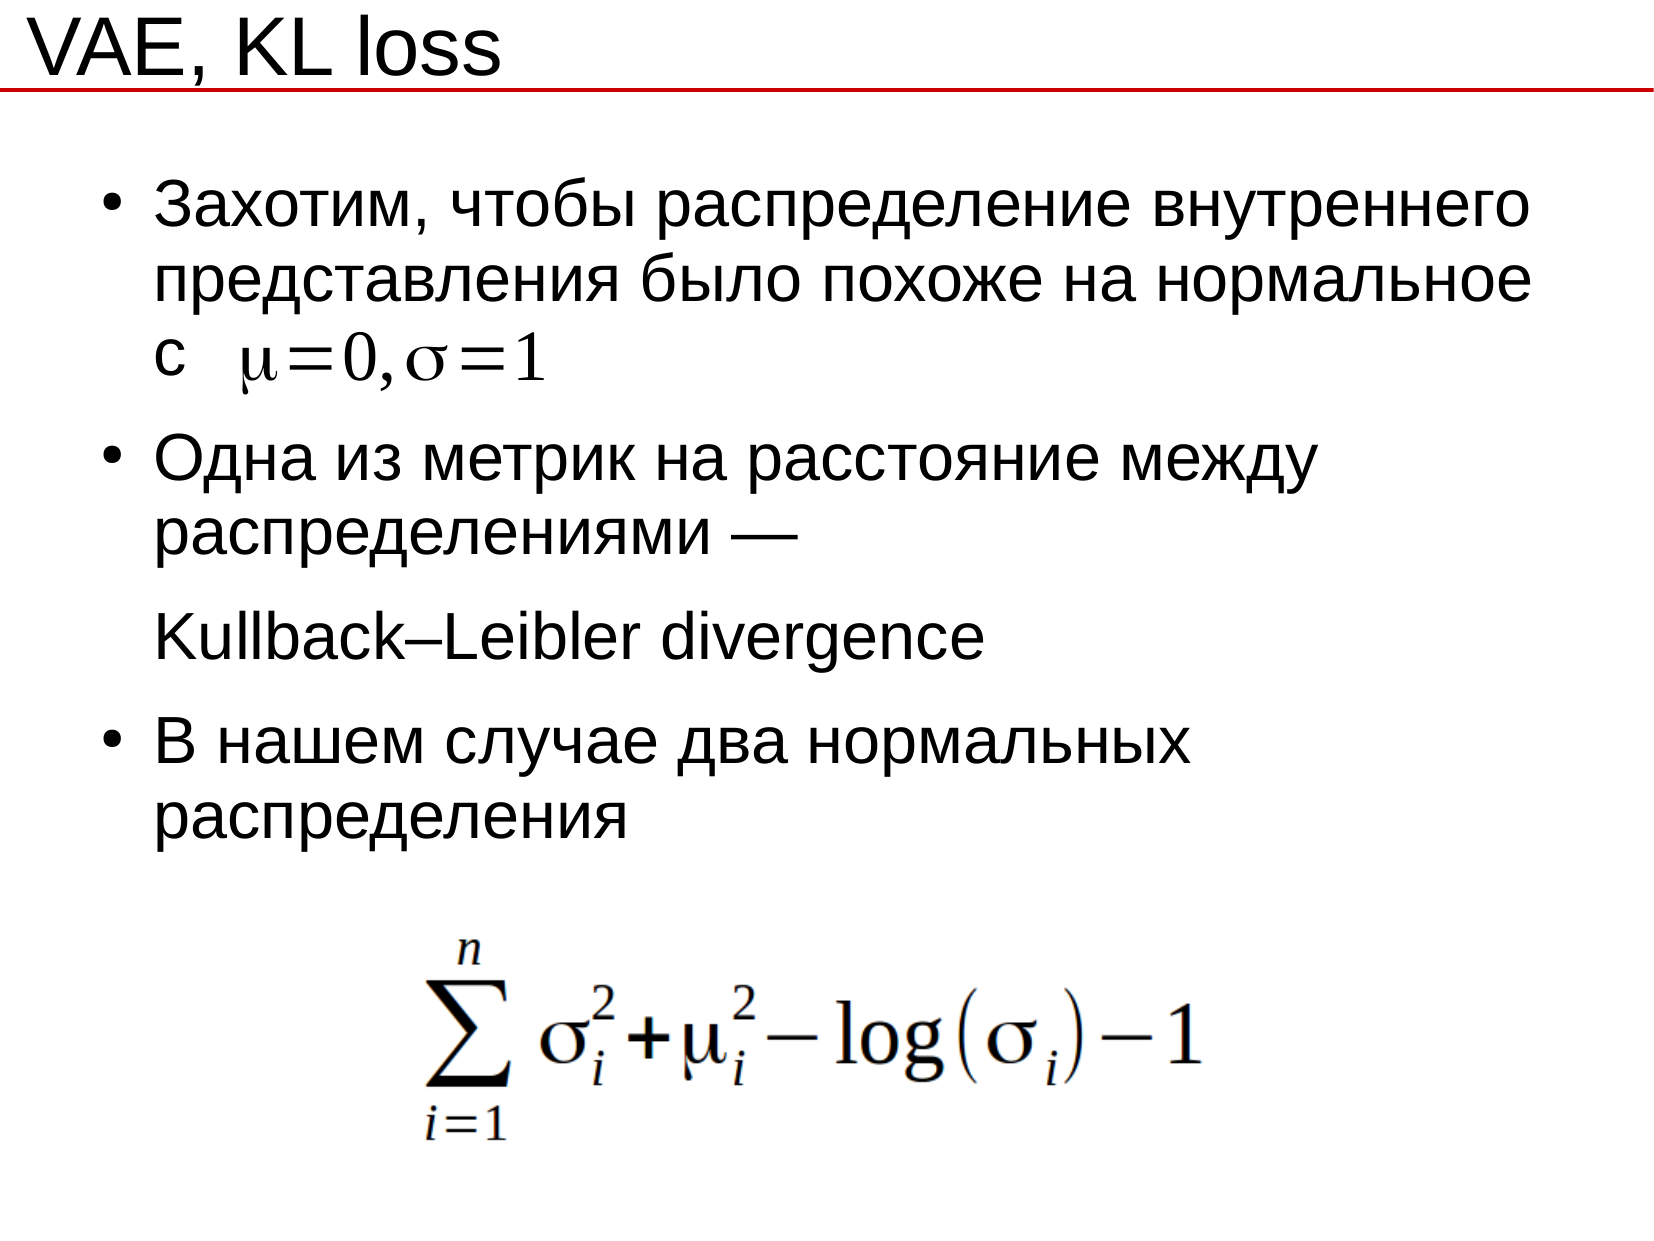

# VAE, KL loss
Захотим, чтобы распределение внутреннего представления было похоже на нормальное с
Одна из метрик на расстояние между распределениями —
Kullback–Leibler divergence
В нашем случае два нормальных распределения